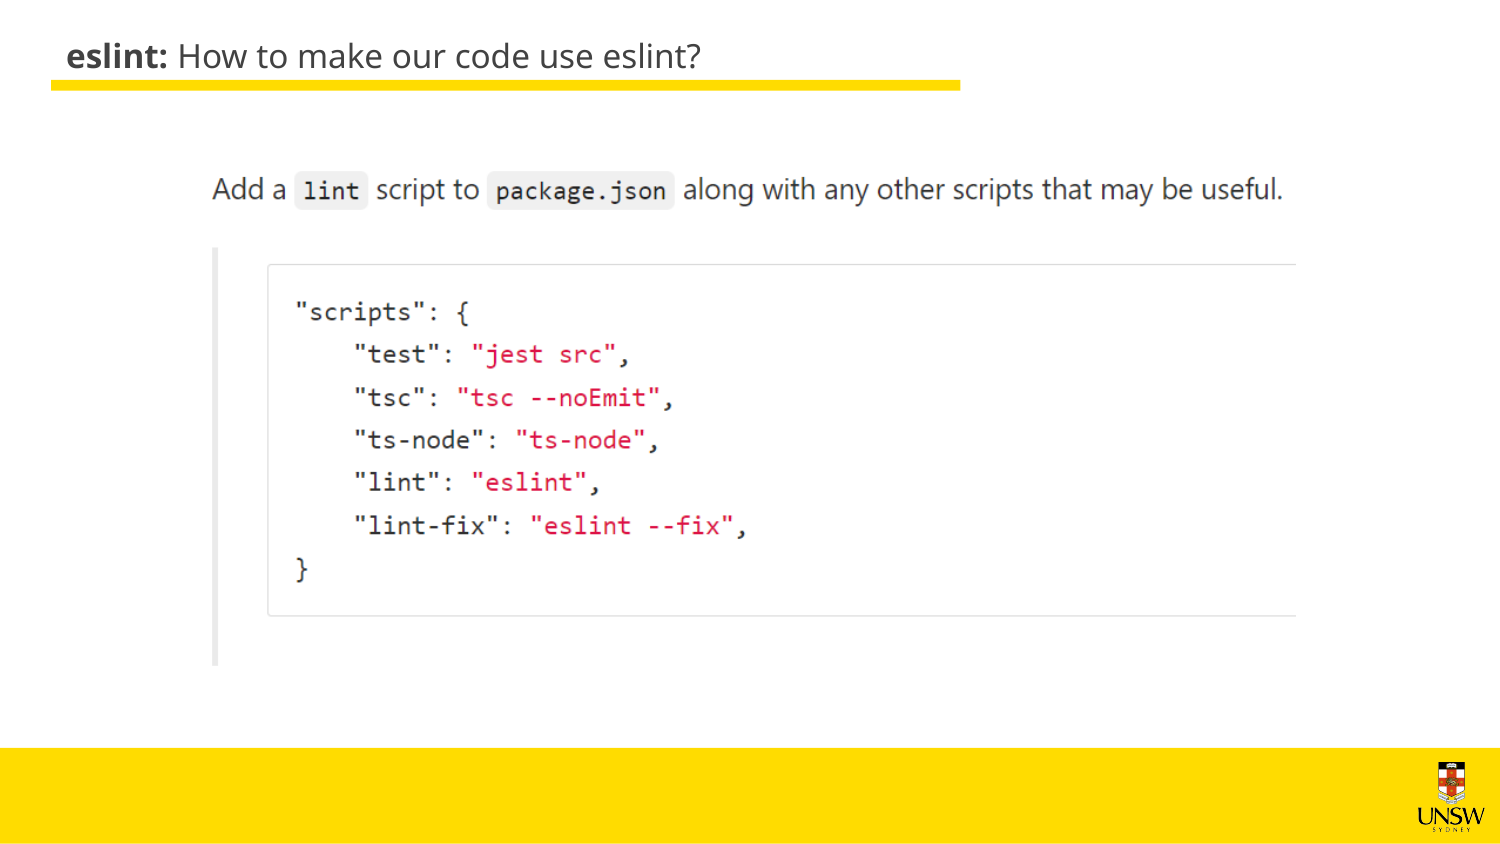

eslint: How to make our code use eslint?